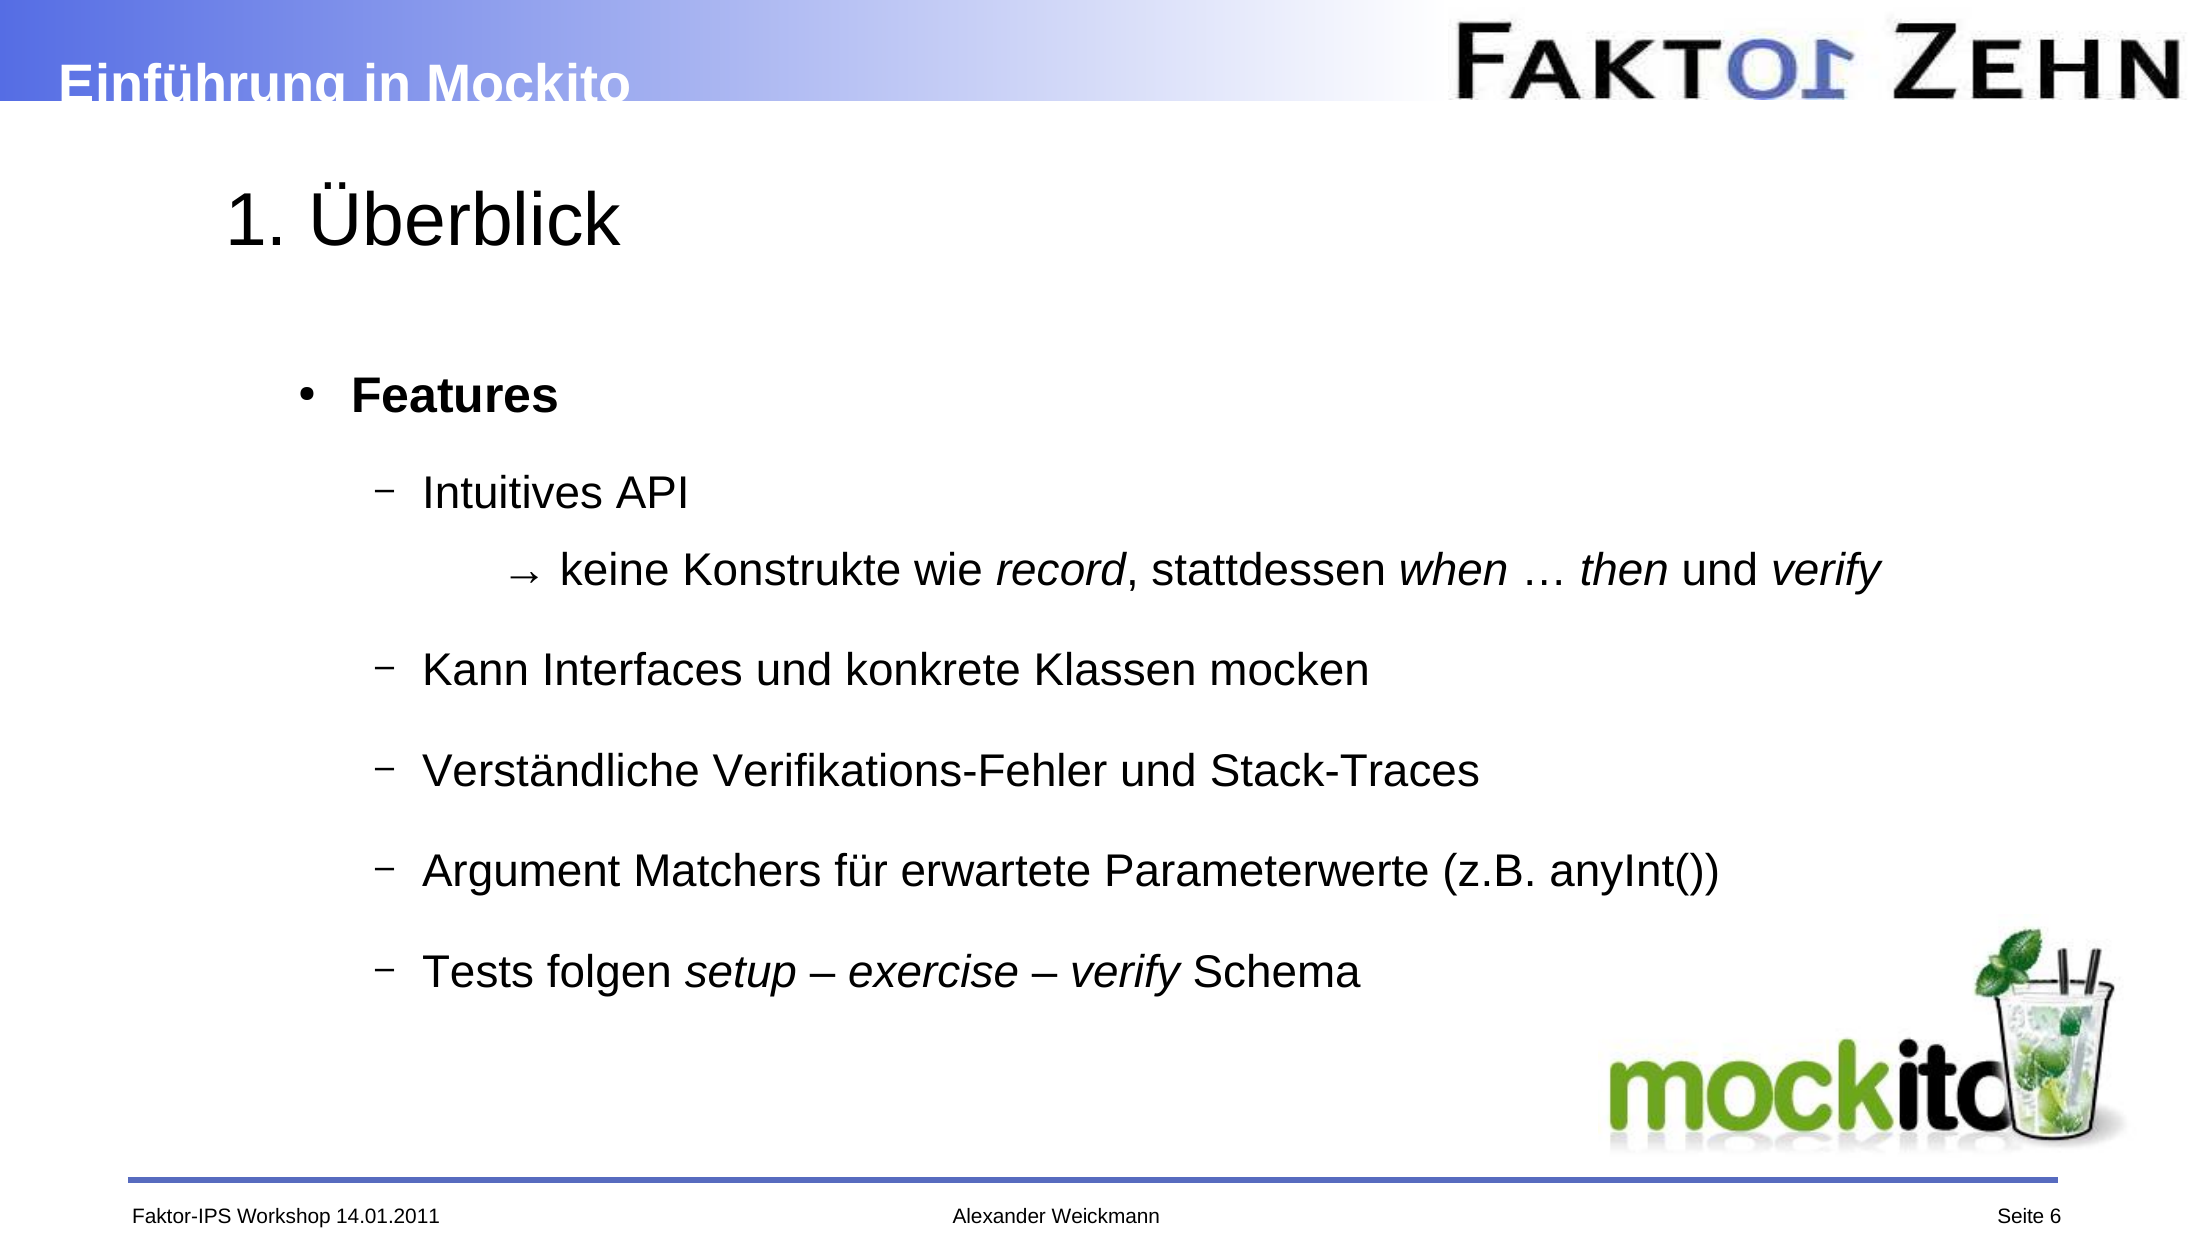

# 1. Überblick
Features
Intuitives API
		→ keine Konstrukte wie record, stattdessen when … then und verify
Kann Interfaces und konkrete Klassen mocken
Verständliche Verifikations-Fehler und Stack-Traces
Argument Matchers für erwartete Parameterwerte (z.B. anyInt())
Tests folgen setup – exercise – verify Schema